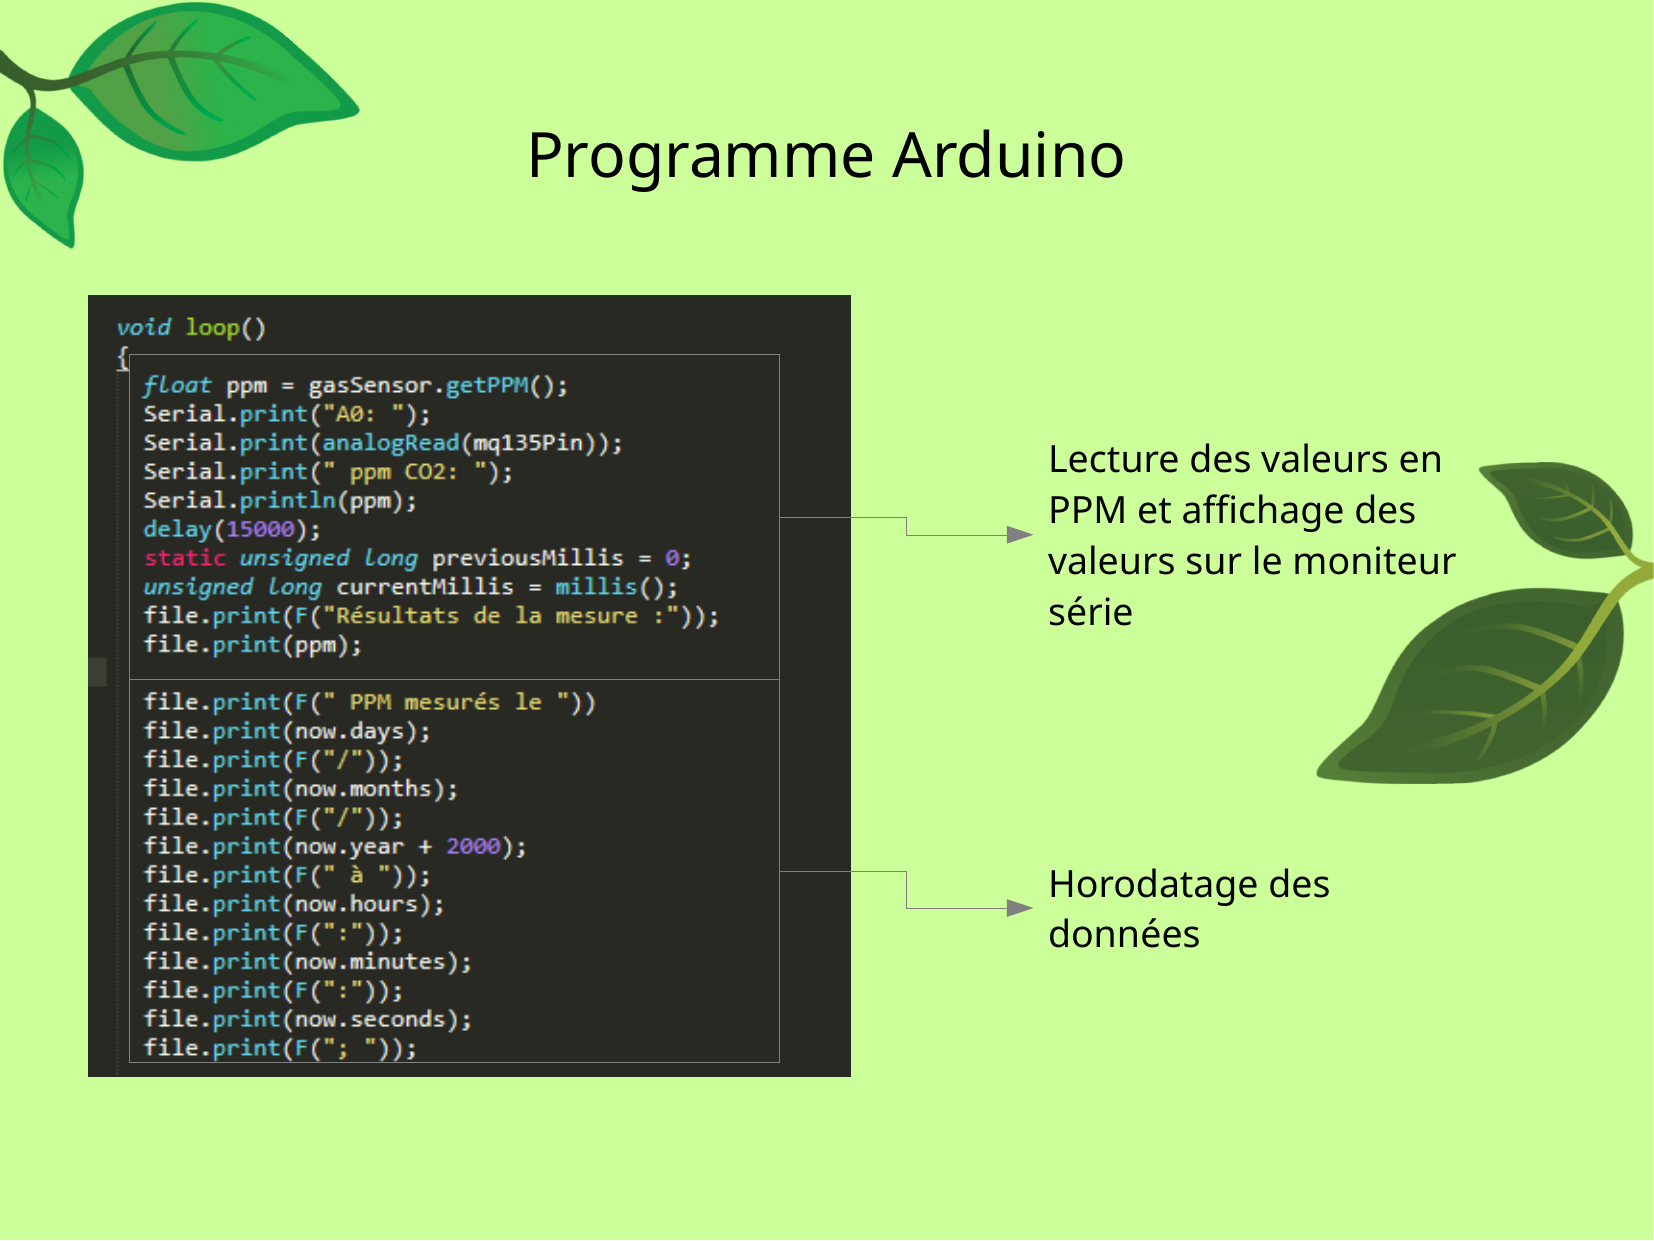

# Programme Arduino
Lecture des valeurs en PPM et affichage des valeurs sur le moniteur série
Horodatage des données